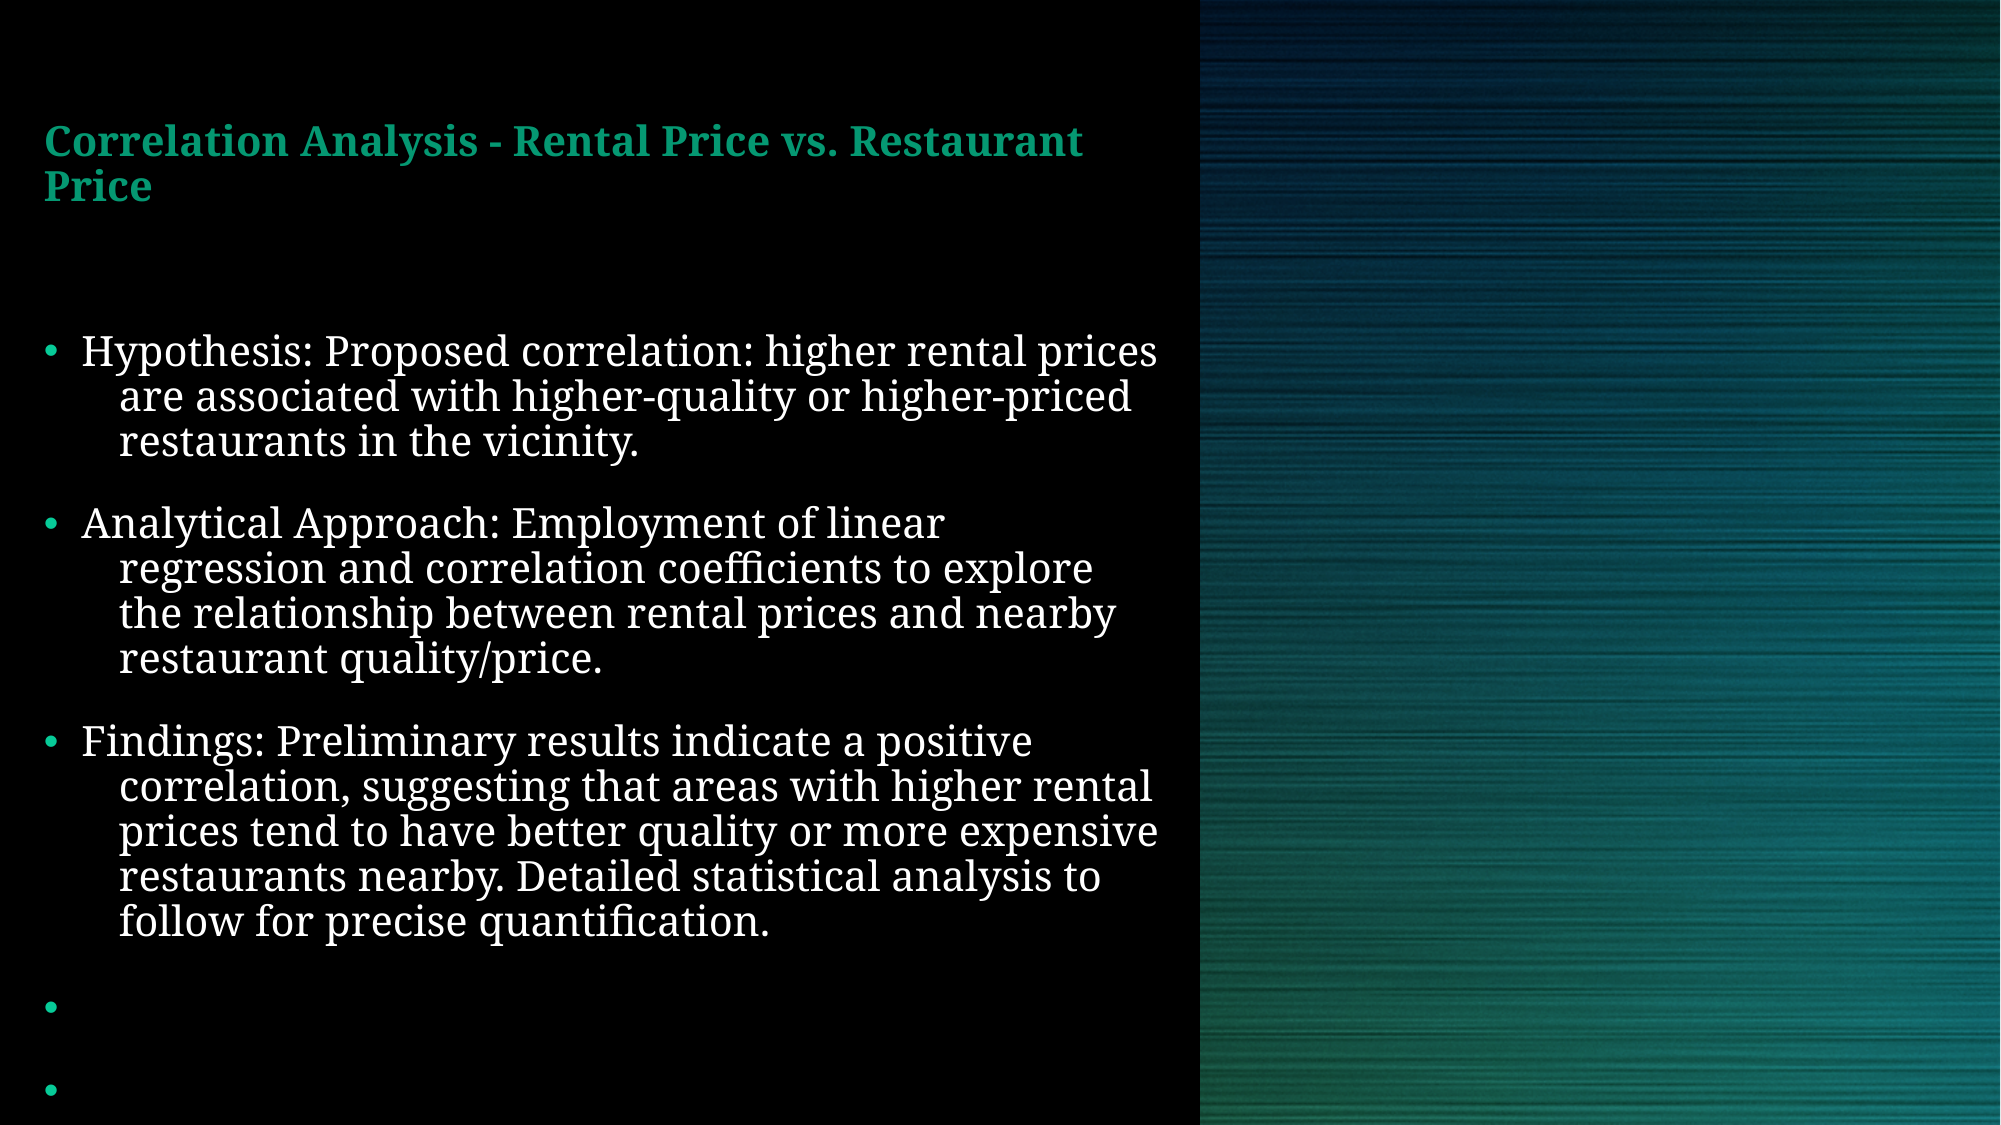

# Correlation Analysis - Rental Price vs. Restaurant Price
Hypothesis: Proposed correlation: higher rental prices are associated with higher-quality or higher-priced restaurants in the vicinity.
Analytical Approach: Employment of linear regression and correlation coefficients to explore the relationship between rental prices and nearby restaurant quality/price.
Findings: Preliminary results indicate a positive correlation, suggesting that areas with higher rental prices tend to have better quality or more expensive restaurants nearby. Detailed statistical analysis to follow for precise quantification.